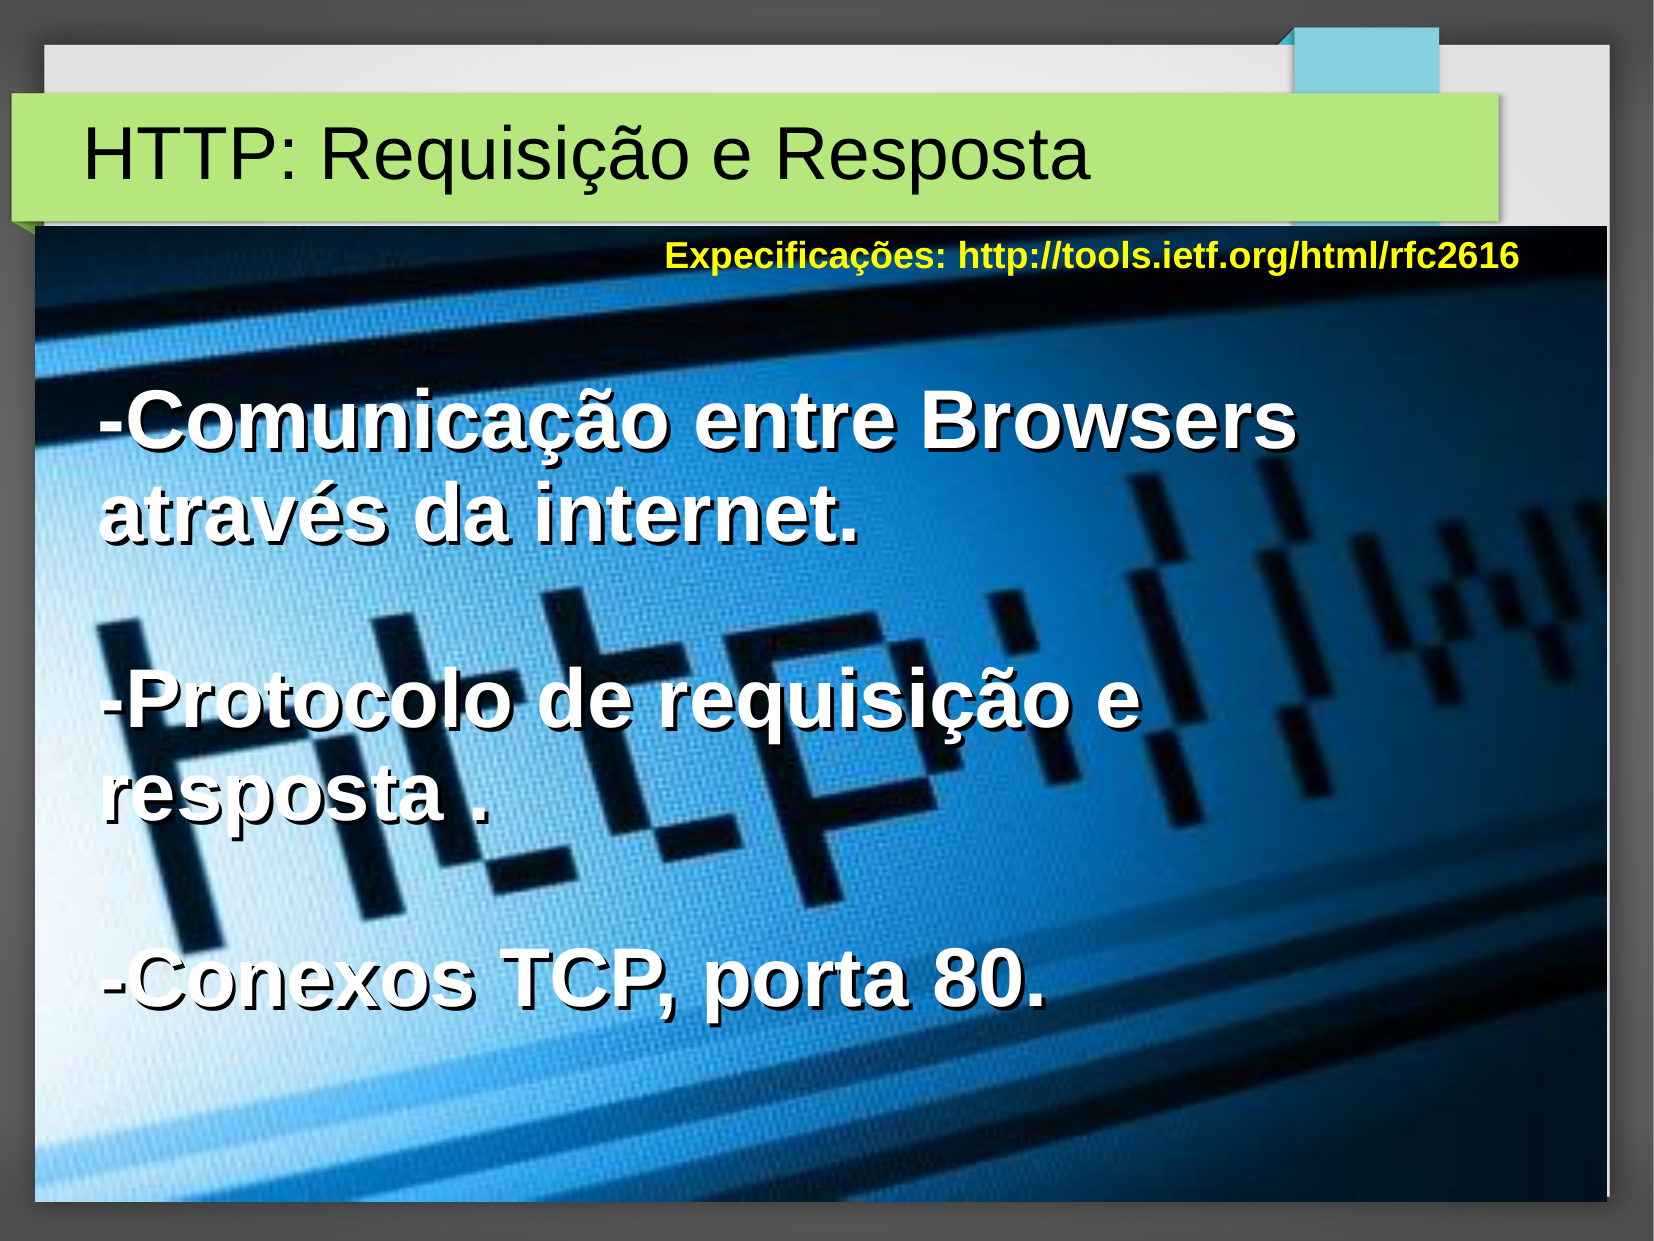

# HTTP: Requisição e Resposta
Expecificações: http://tools.ietf.org/html/rfc2616
-Comunicação entre Browsers através da internet.
-Protocolo de requisição e resposta .
-Conexos TCP, porta 80.